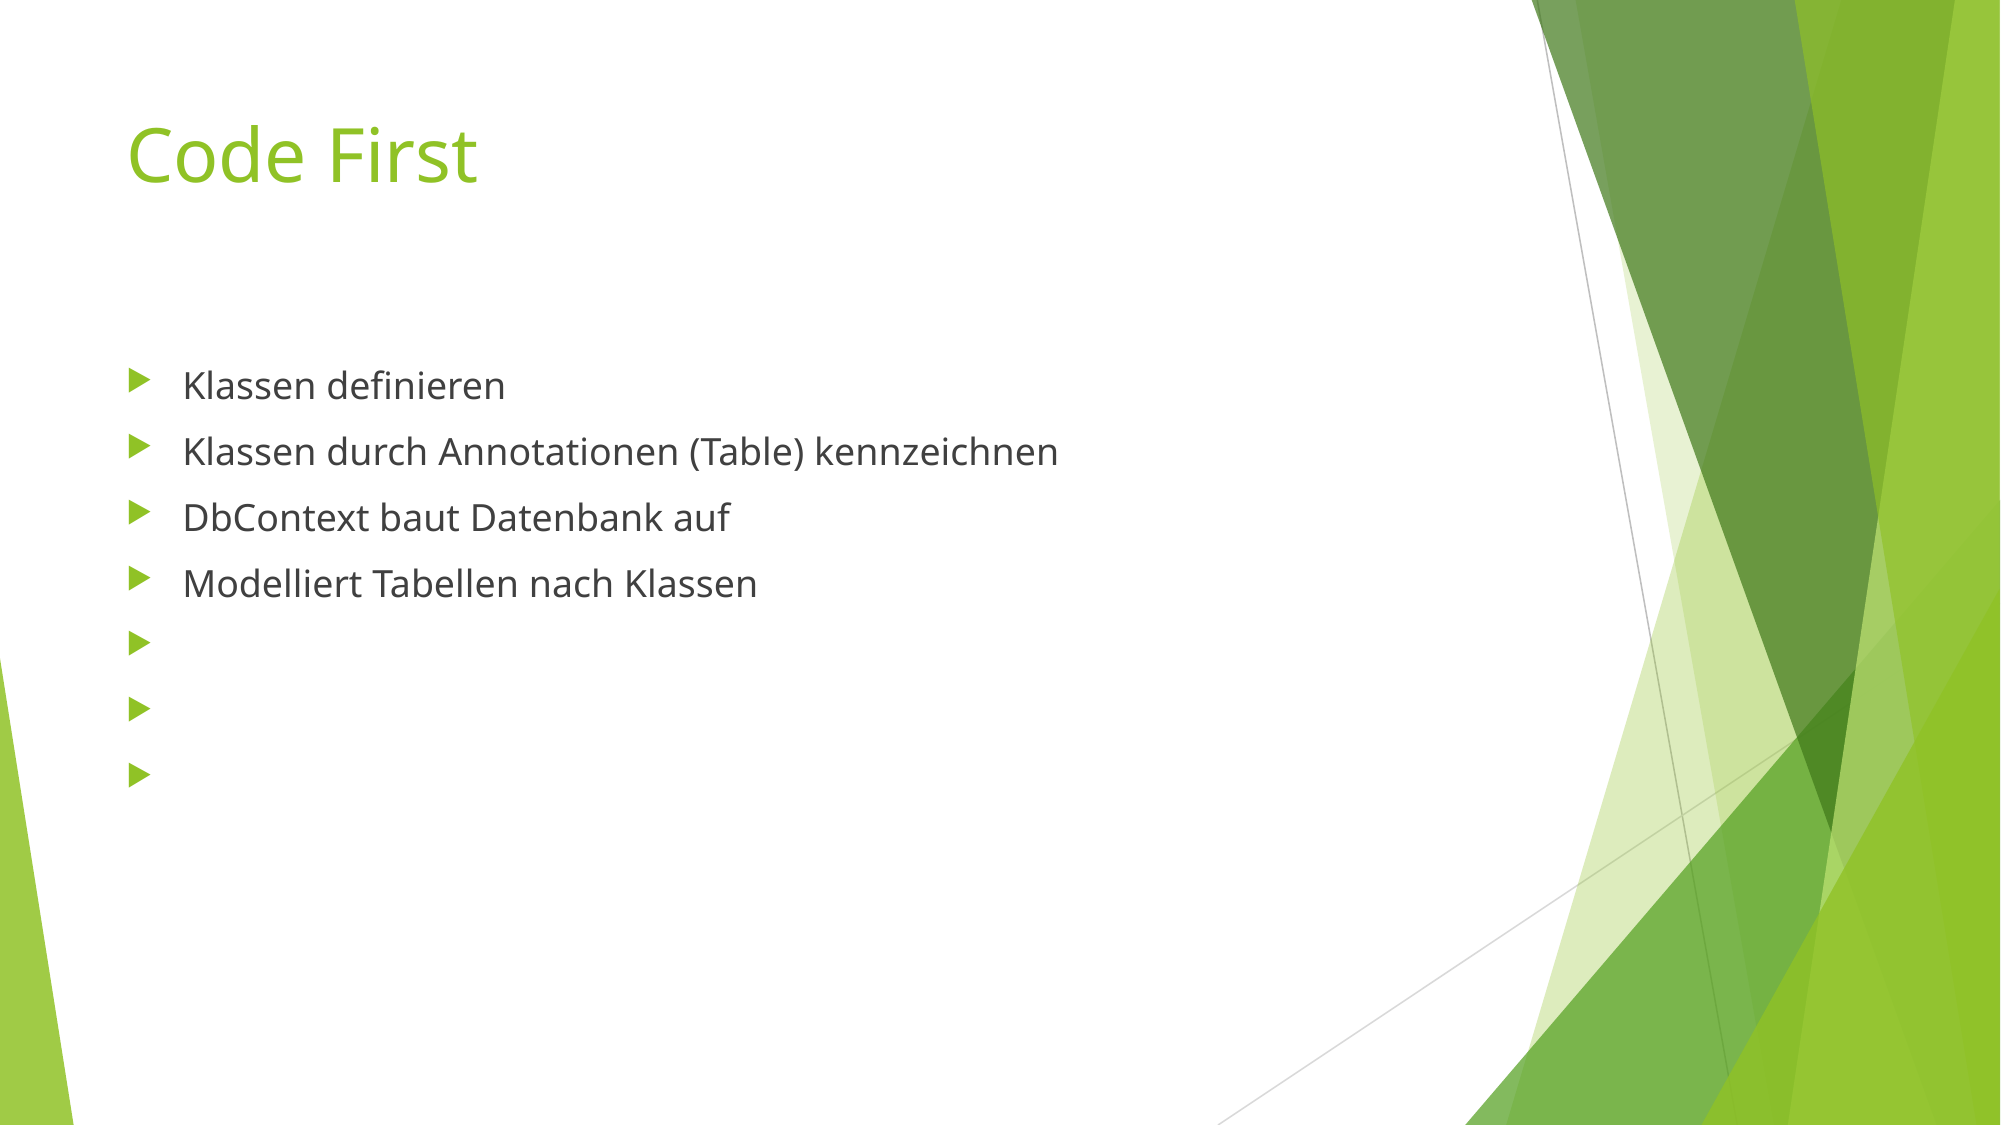

# Code First
Klassen definieren
Klassen durch Annotationen (Table) kennzeichnen
DbContext baut Datenbank auf
Modelliert Tabellen nach Klassen